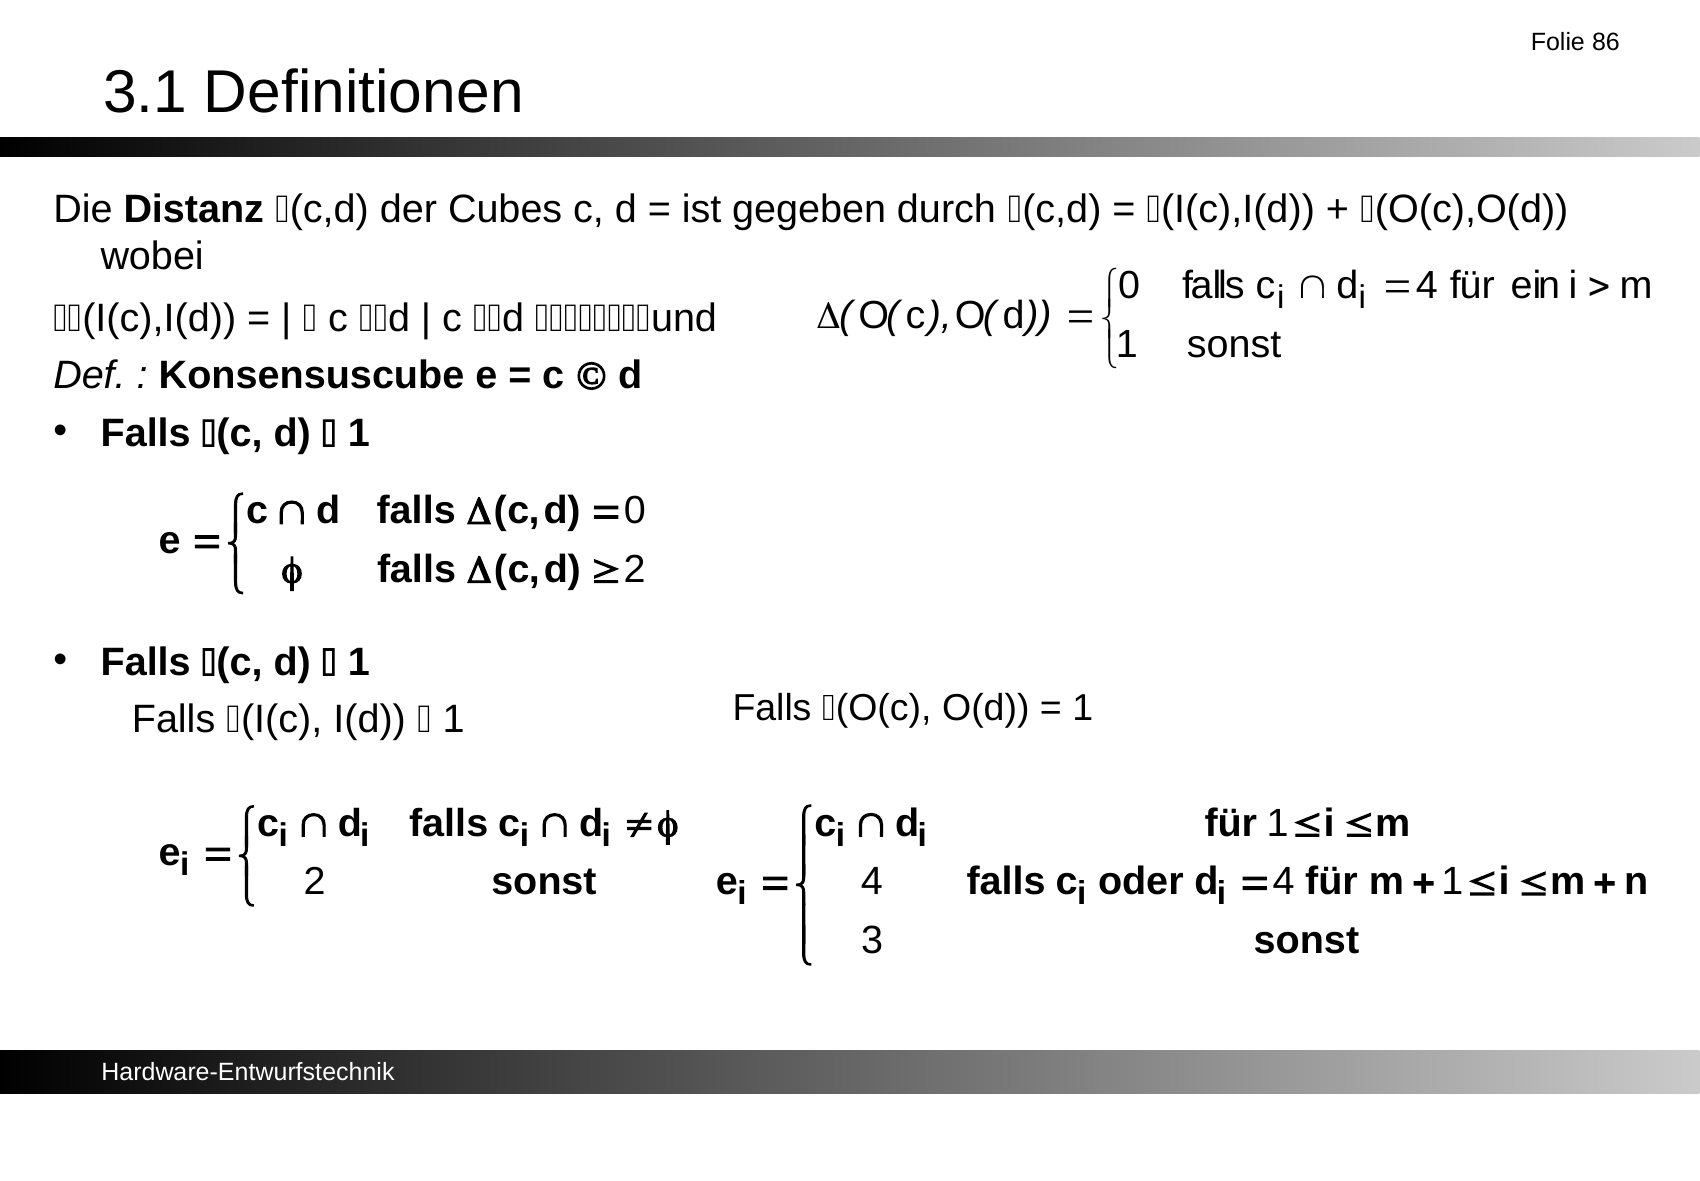

# 3.1 Definitionen
Die Distanz (c,d) der Cubes c, d = ist gegeben durch (c,d) = (I(c),I(d)) + (O(c),O(d)) wobei
(I(c),I(d)) = |  c d | c d und
Def. : Konsensuscube e = c  d
Falls (c, d)  1
Falls (c, d)  1
Falls (I(c), I(d))  1
Falls (O(c), O(d)) = 1